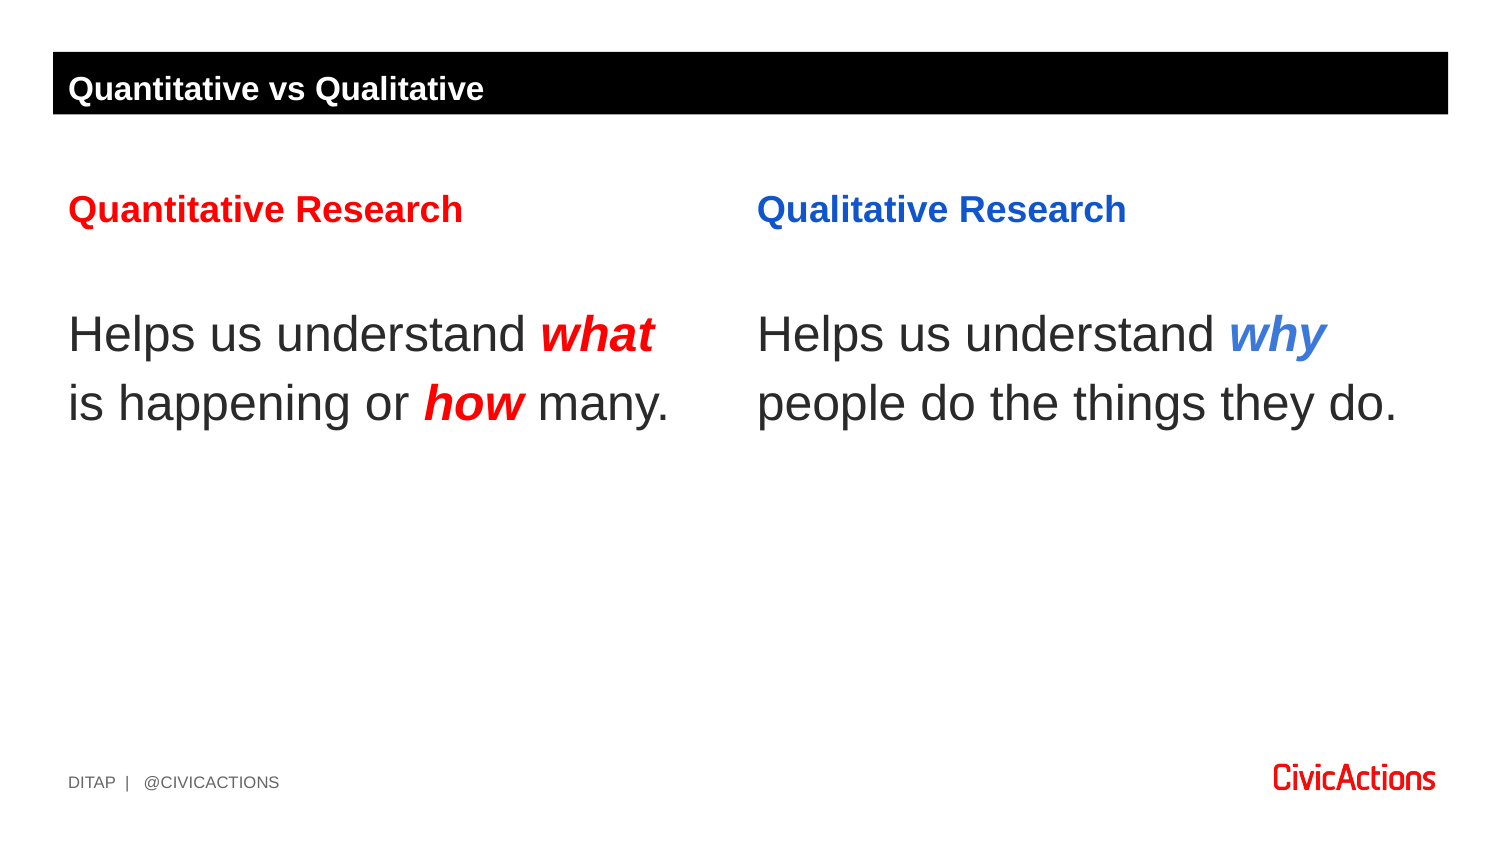

# Quantitative vs Qualitative
Quantitative Research
Helps us understand what is happening or how many.
Qualitative Research
Helps us understand why people do the things they do.